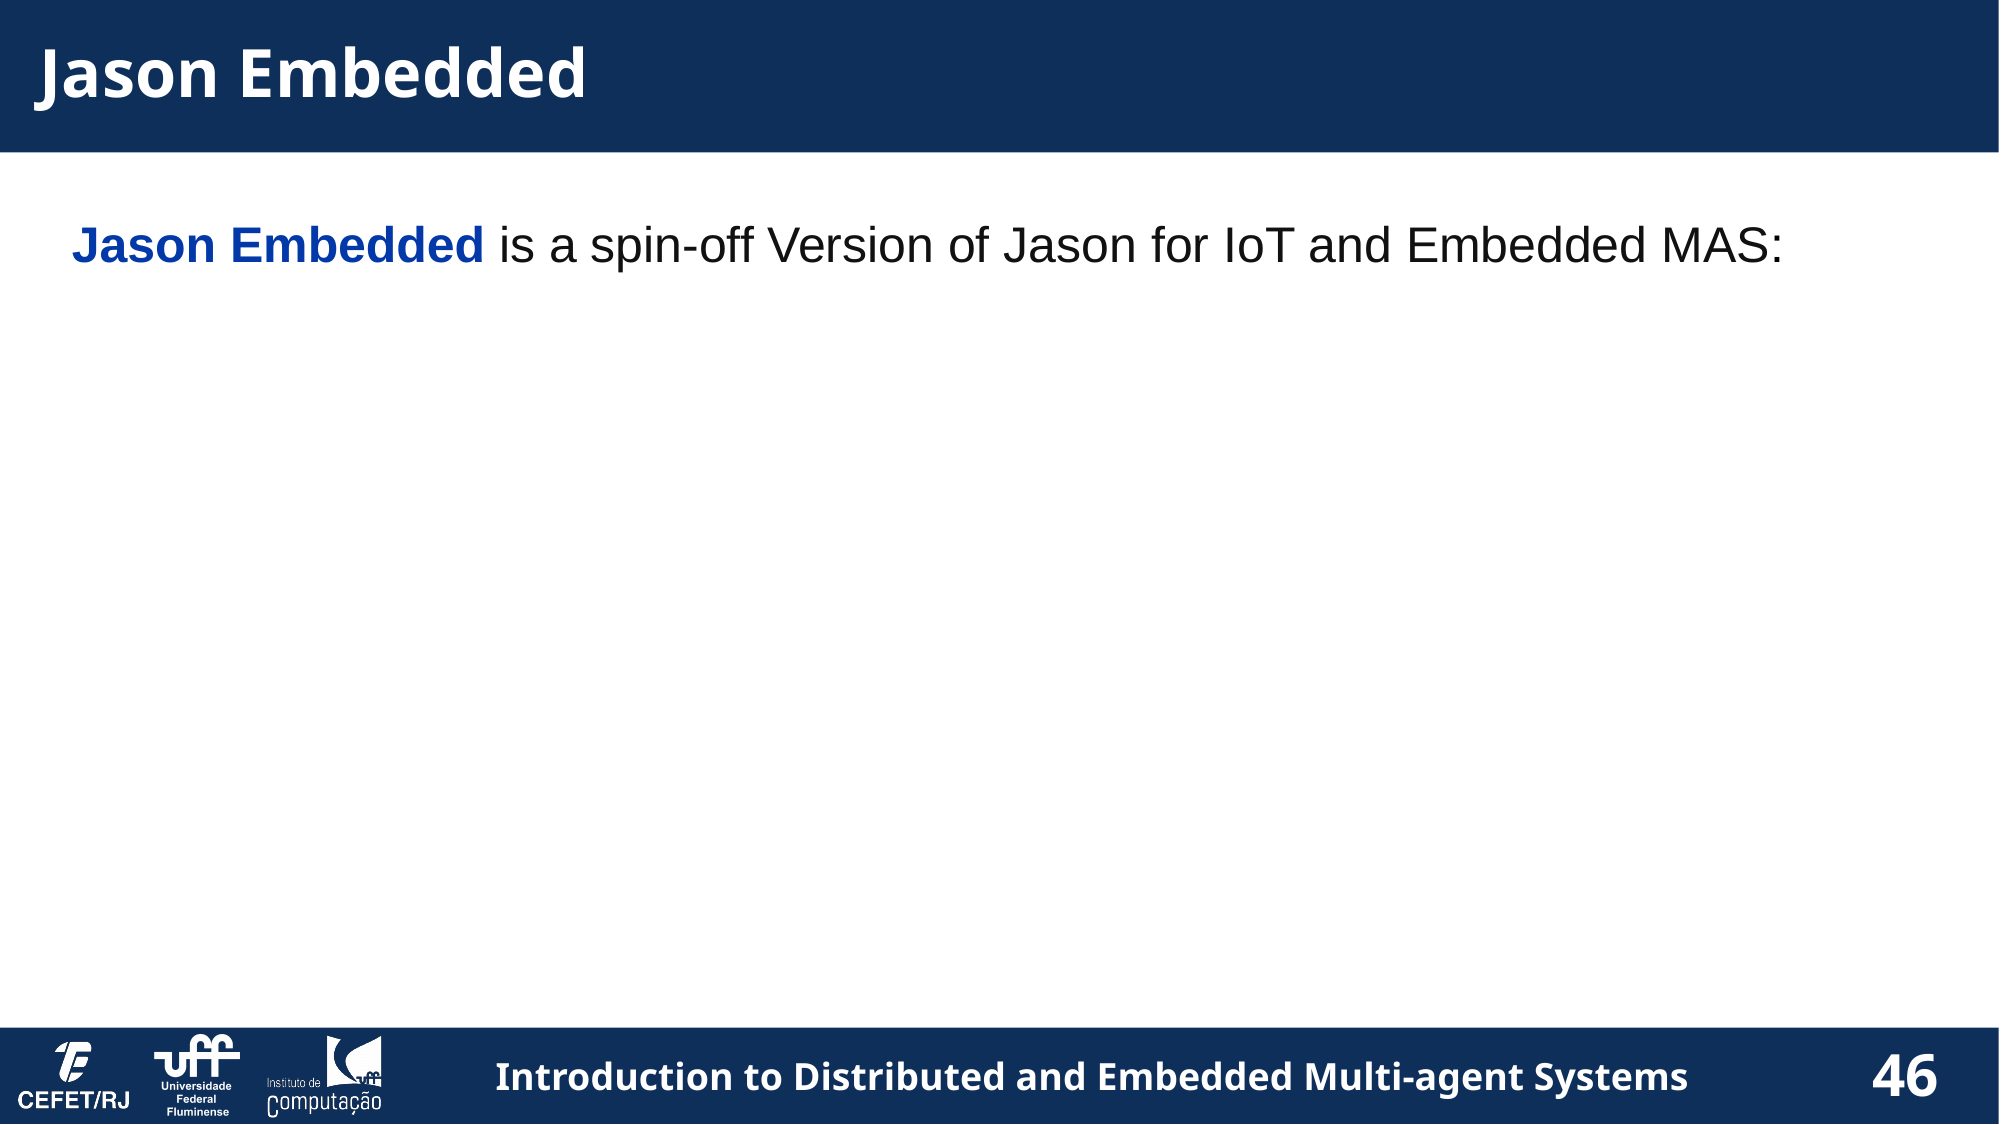

Jason Embedded
Jason Embedded is a spin-off Version of Jason for IoT and Embedded MAS: